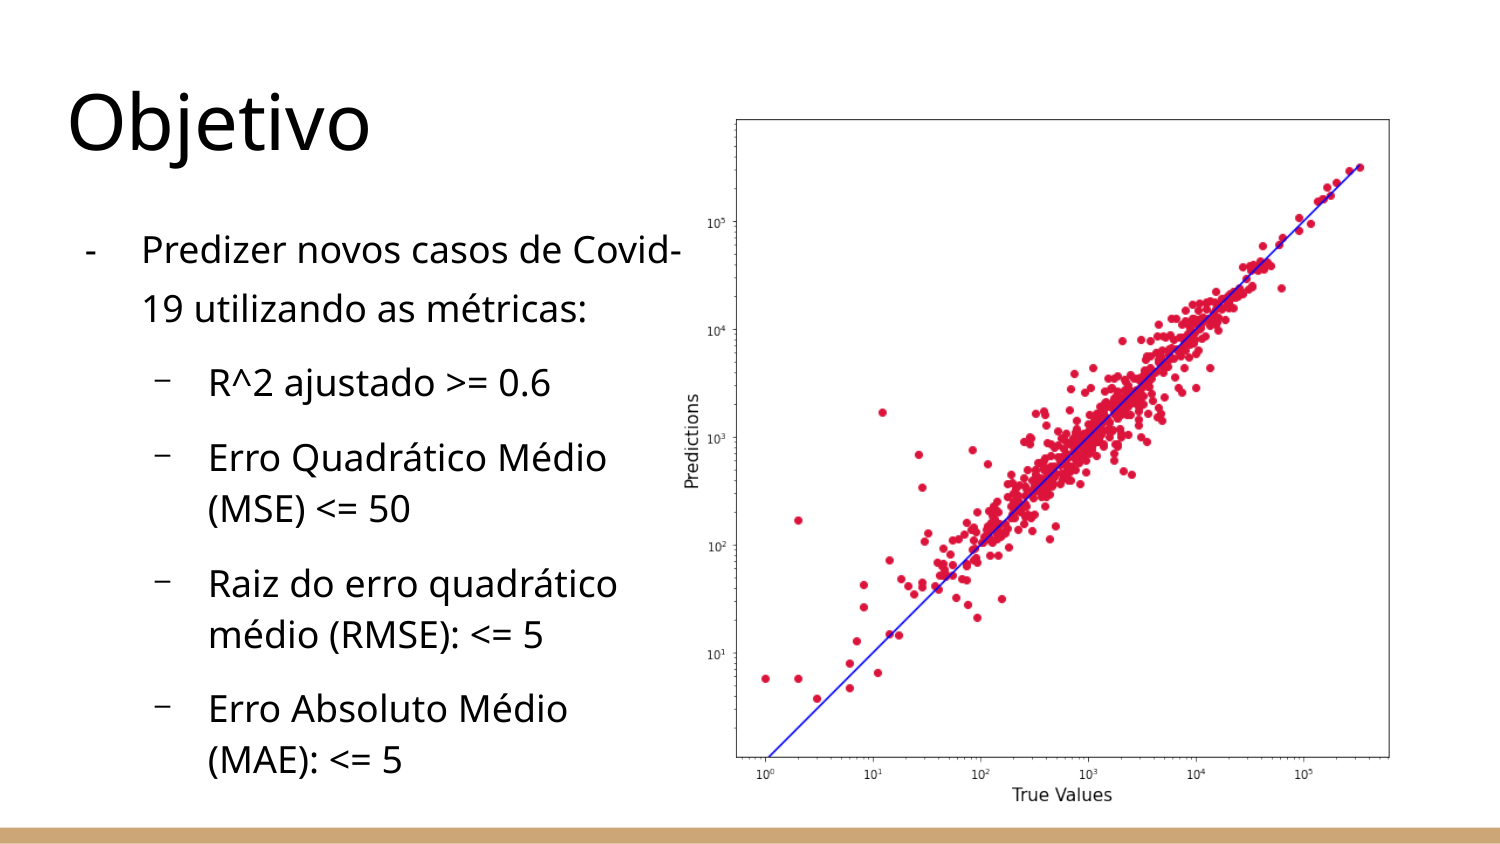

# Objetivo
Predizer novos casos de Covid-19 utilizando as métricas:
R^2 ajustado >= 0.6
Erro Quadrático Médio (MSE) <= 50
Raiz do erro quadrático médio (RMSE): <= 5
Erro Absoluto Médio (MAE): <= 5